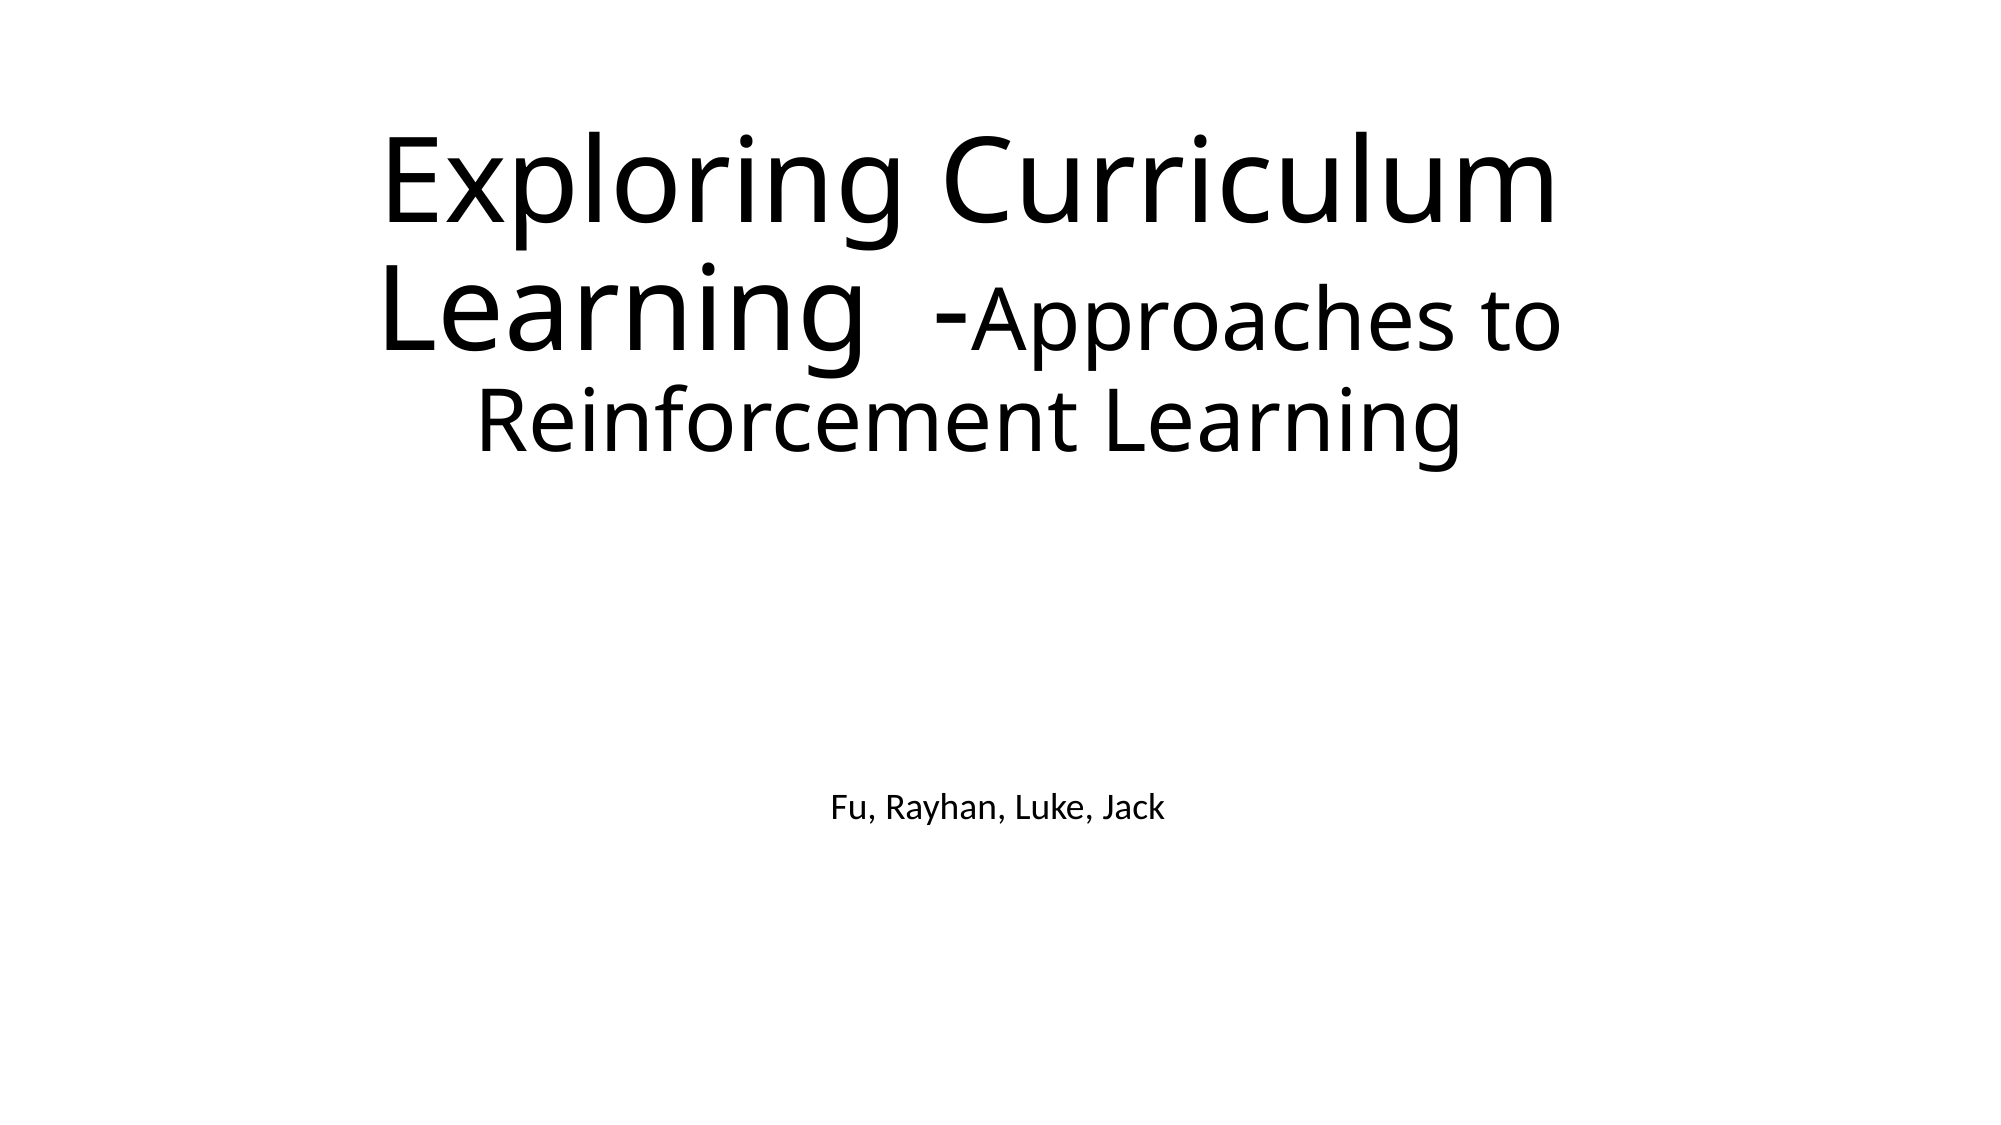

# Exploring Curriculum Learning  -Approaches to Reinforcement Learning
Fu, Rayhan, Luke, Jack